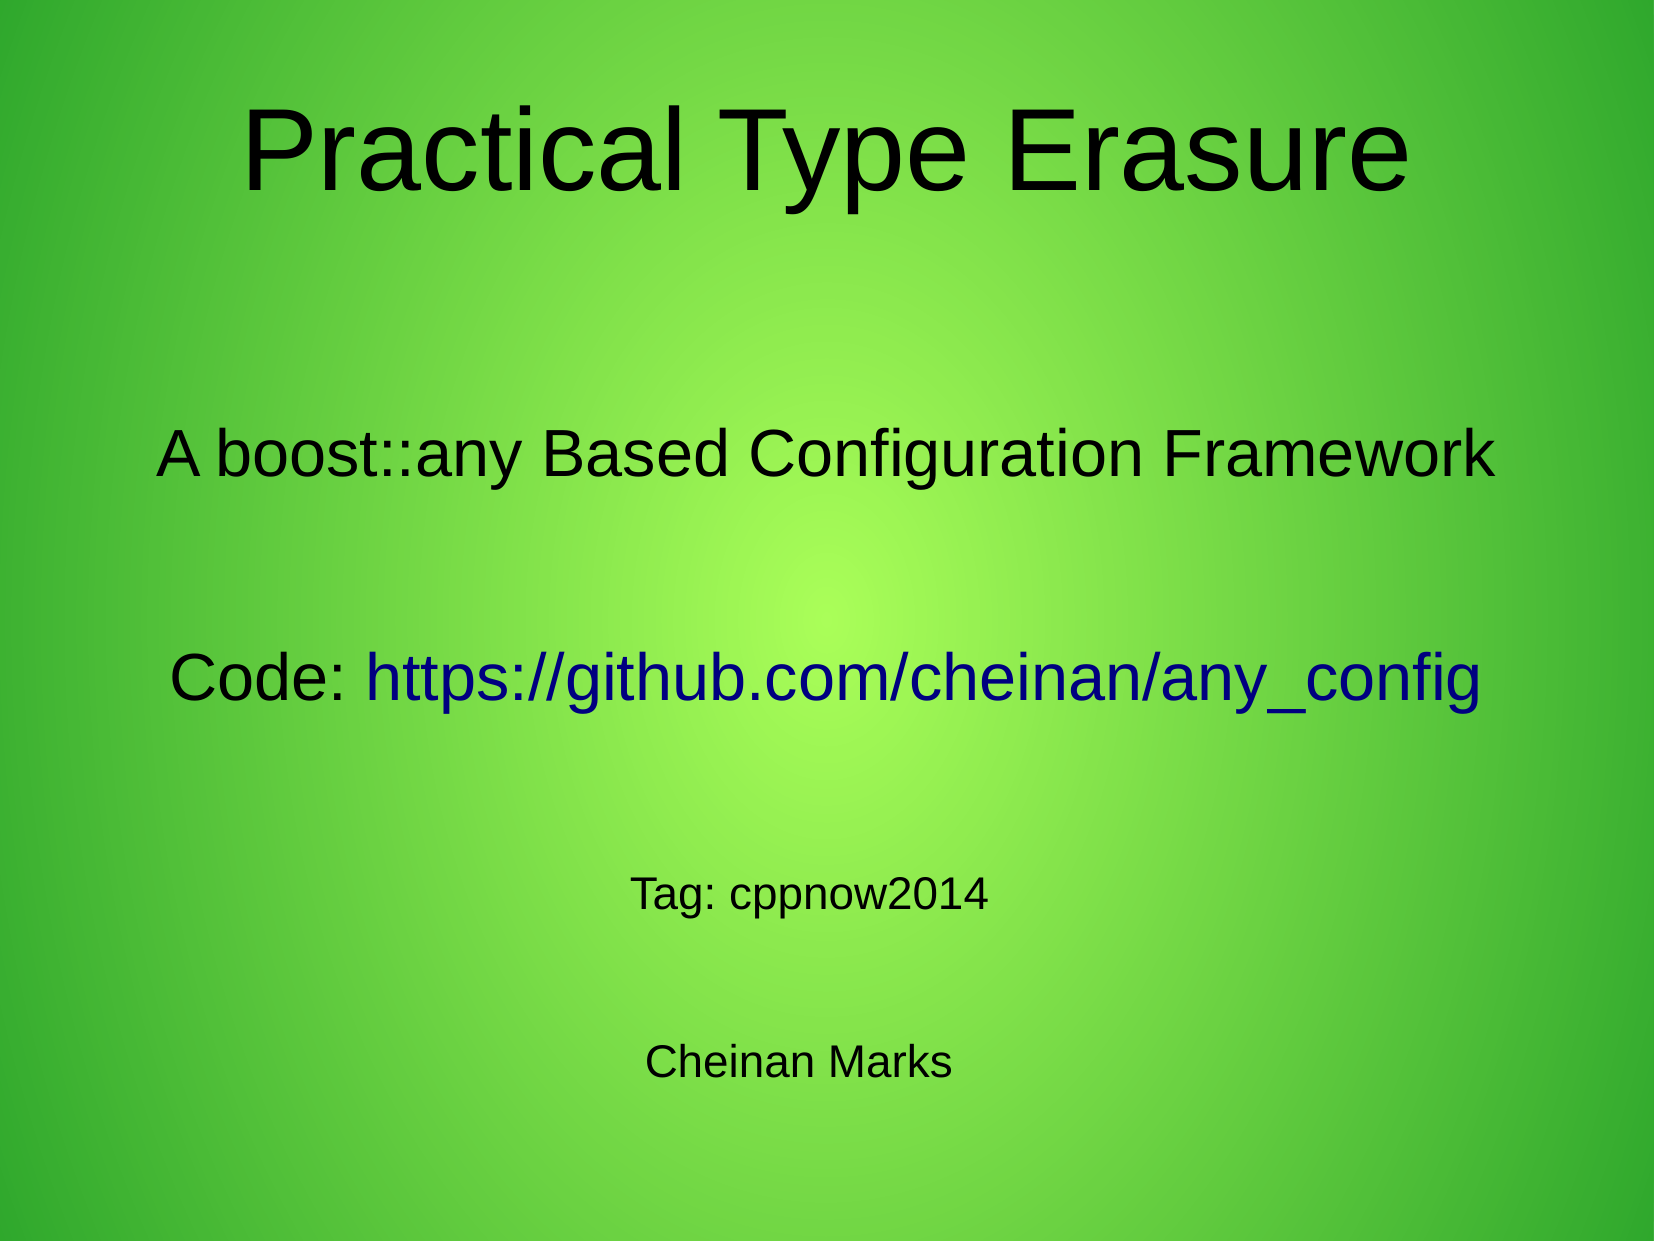

# Practical Type Erasure
A boost::any Based Configuration Framework
Code: https://github.com/cheinan/any_config
Tag: cppnow2014
Cheinan Marks